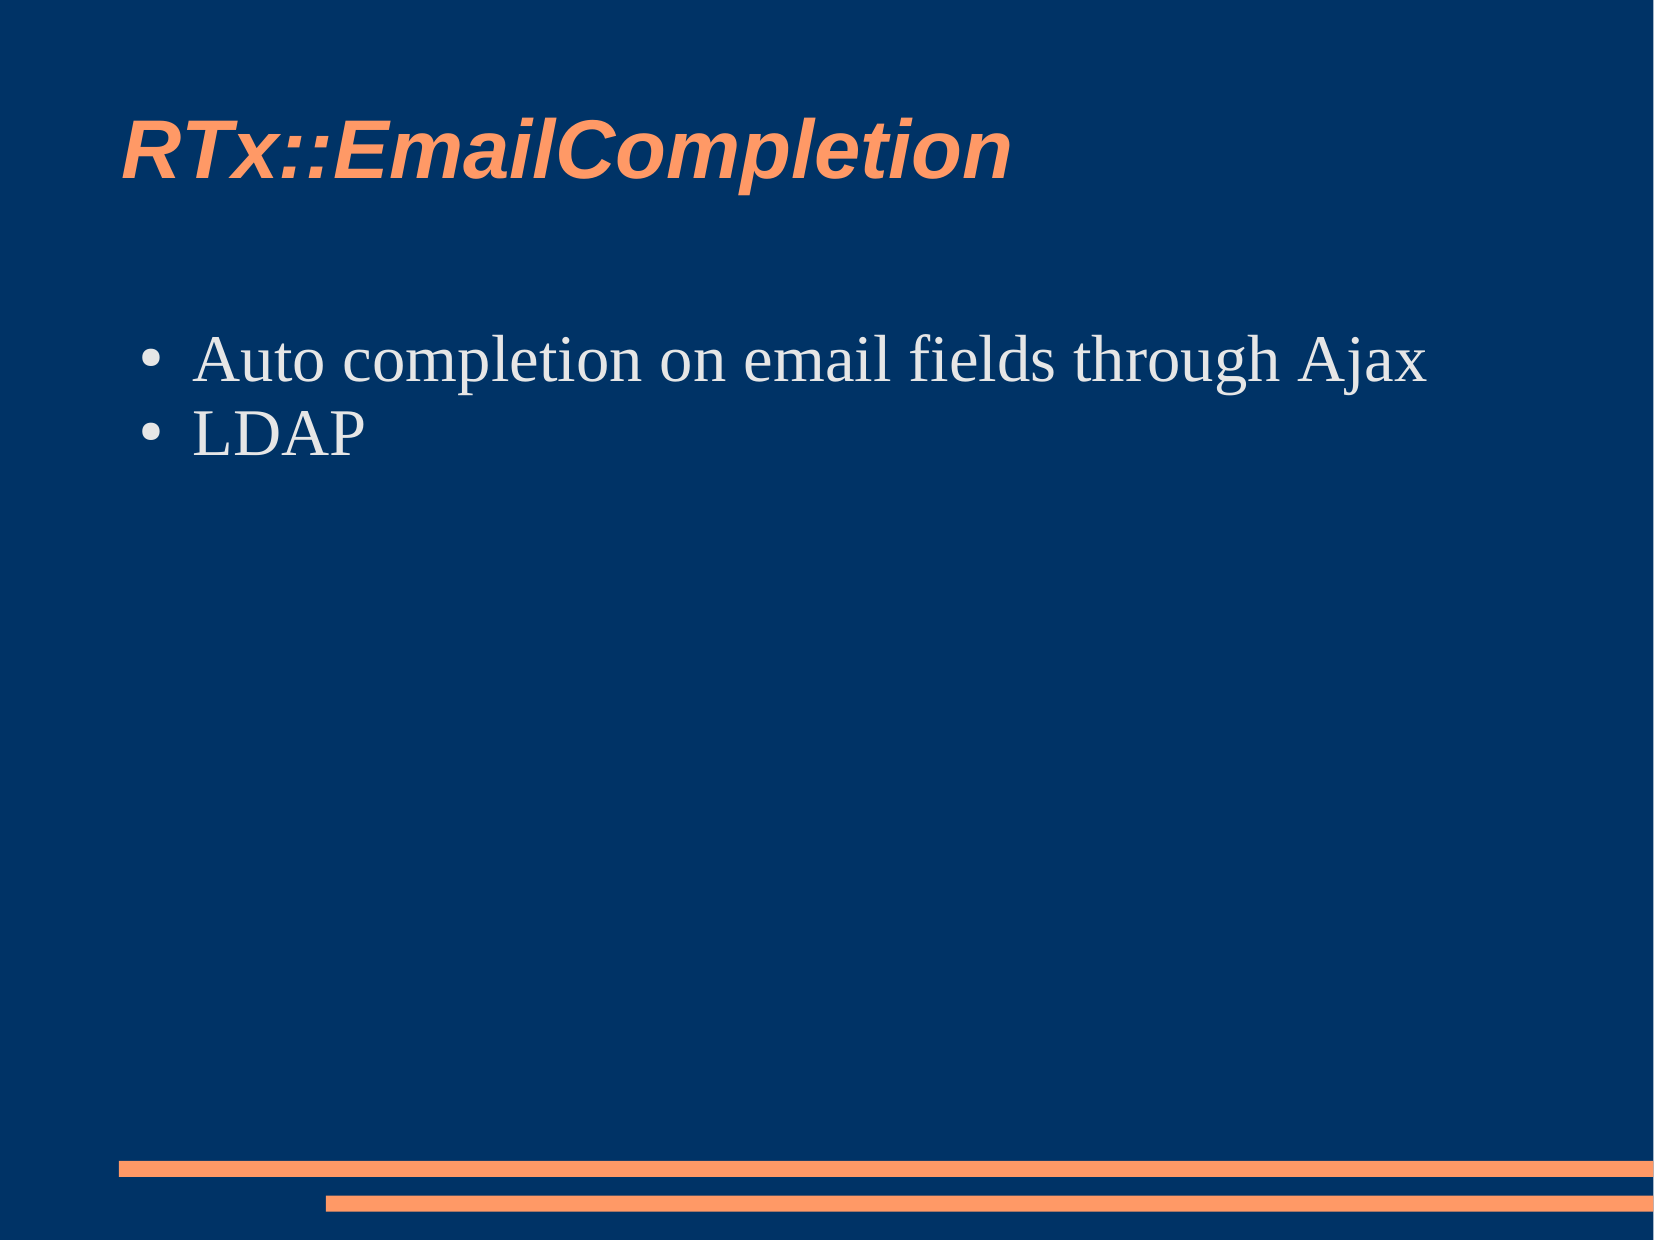

# RTx::EmailCompletion
Auto completion on email fields through Ajax
LDAP